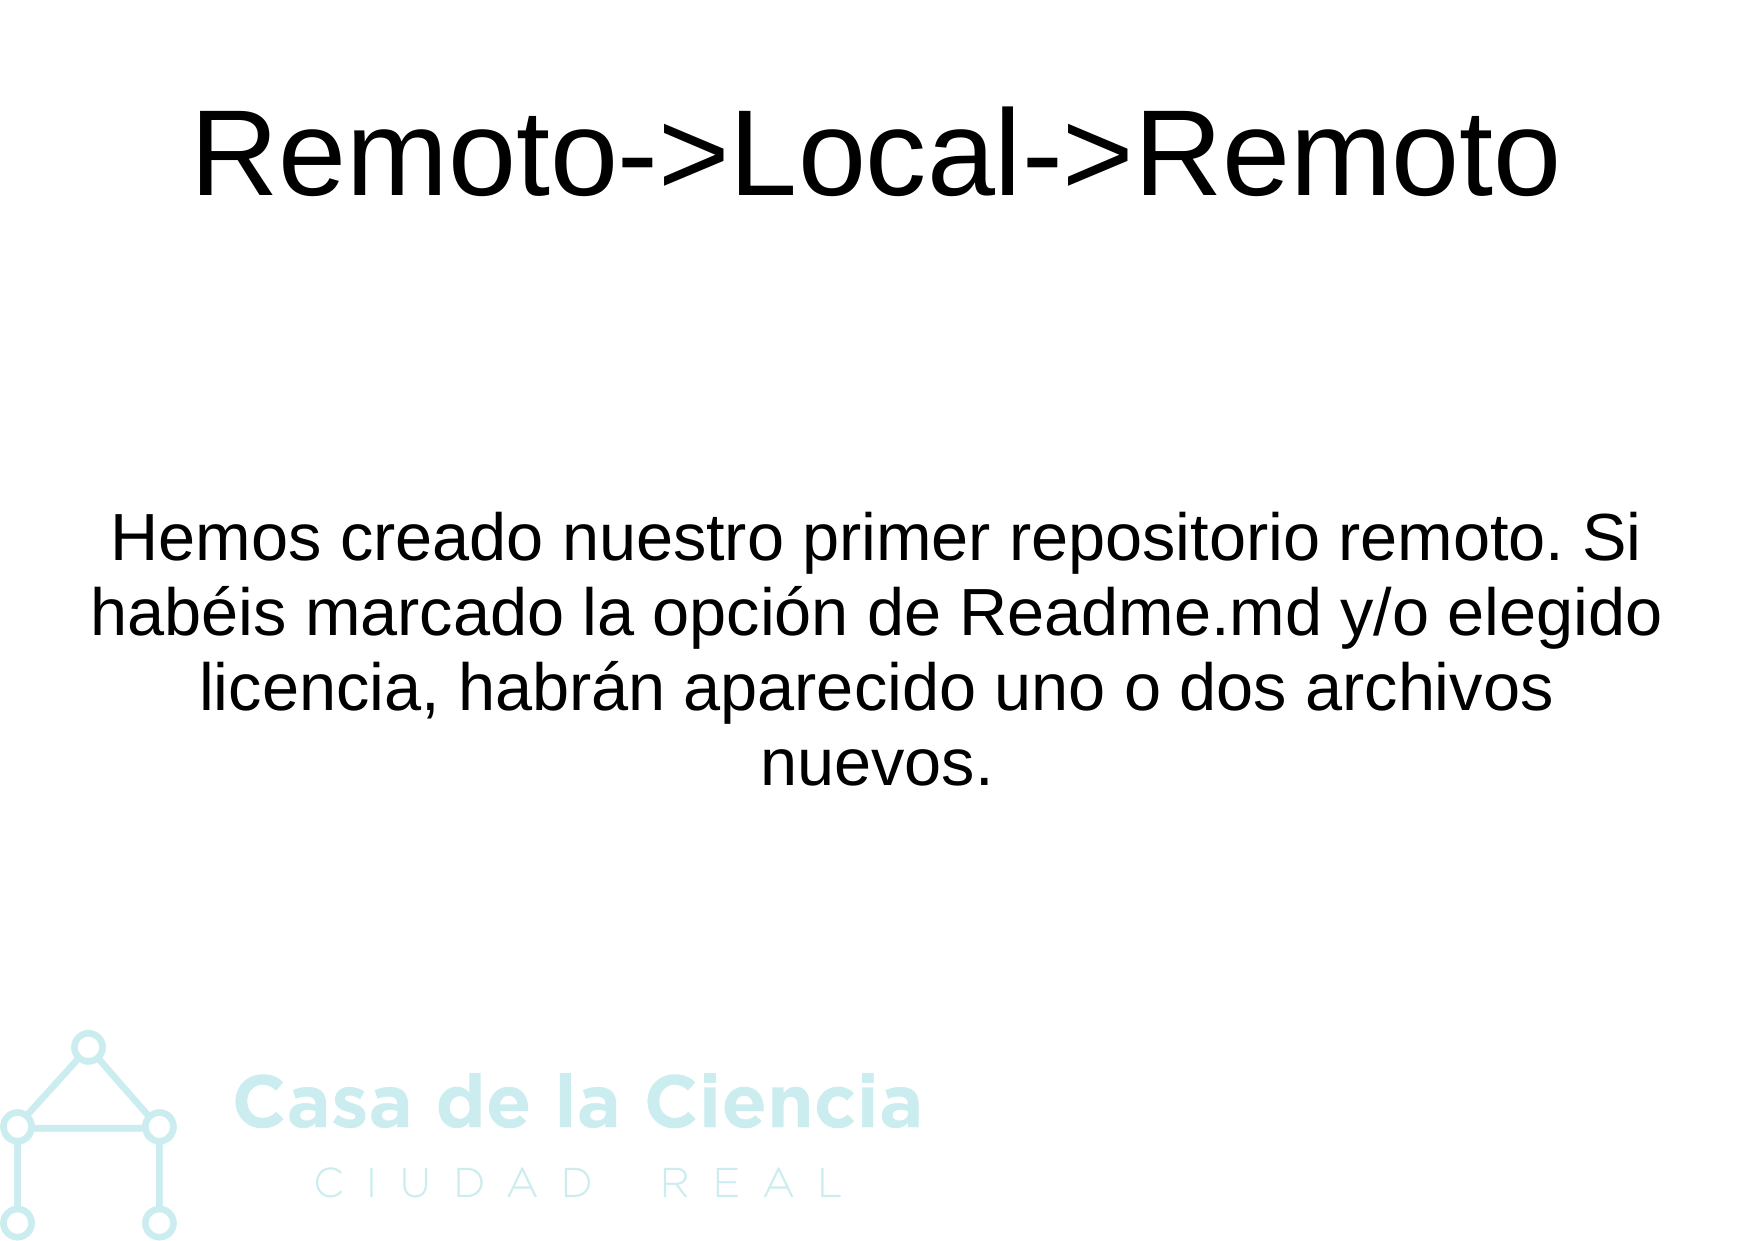

# Remoto->Local->Remoto
Hemos creado nuestro primer repositorio remoto. Si habéis marcado la opción de Readme.md y/o elegido licencia, habrán aparecido uno o dos archivos nuevos.